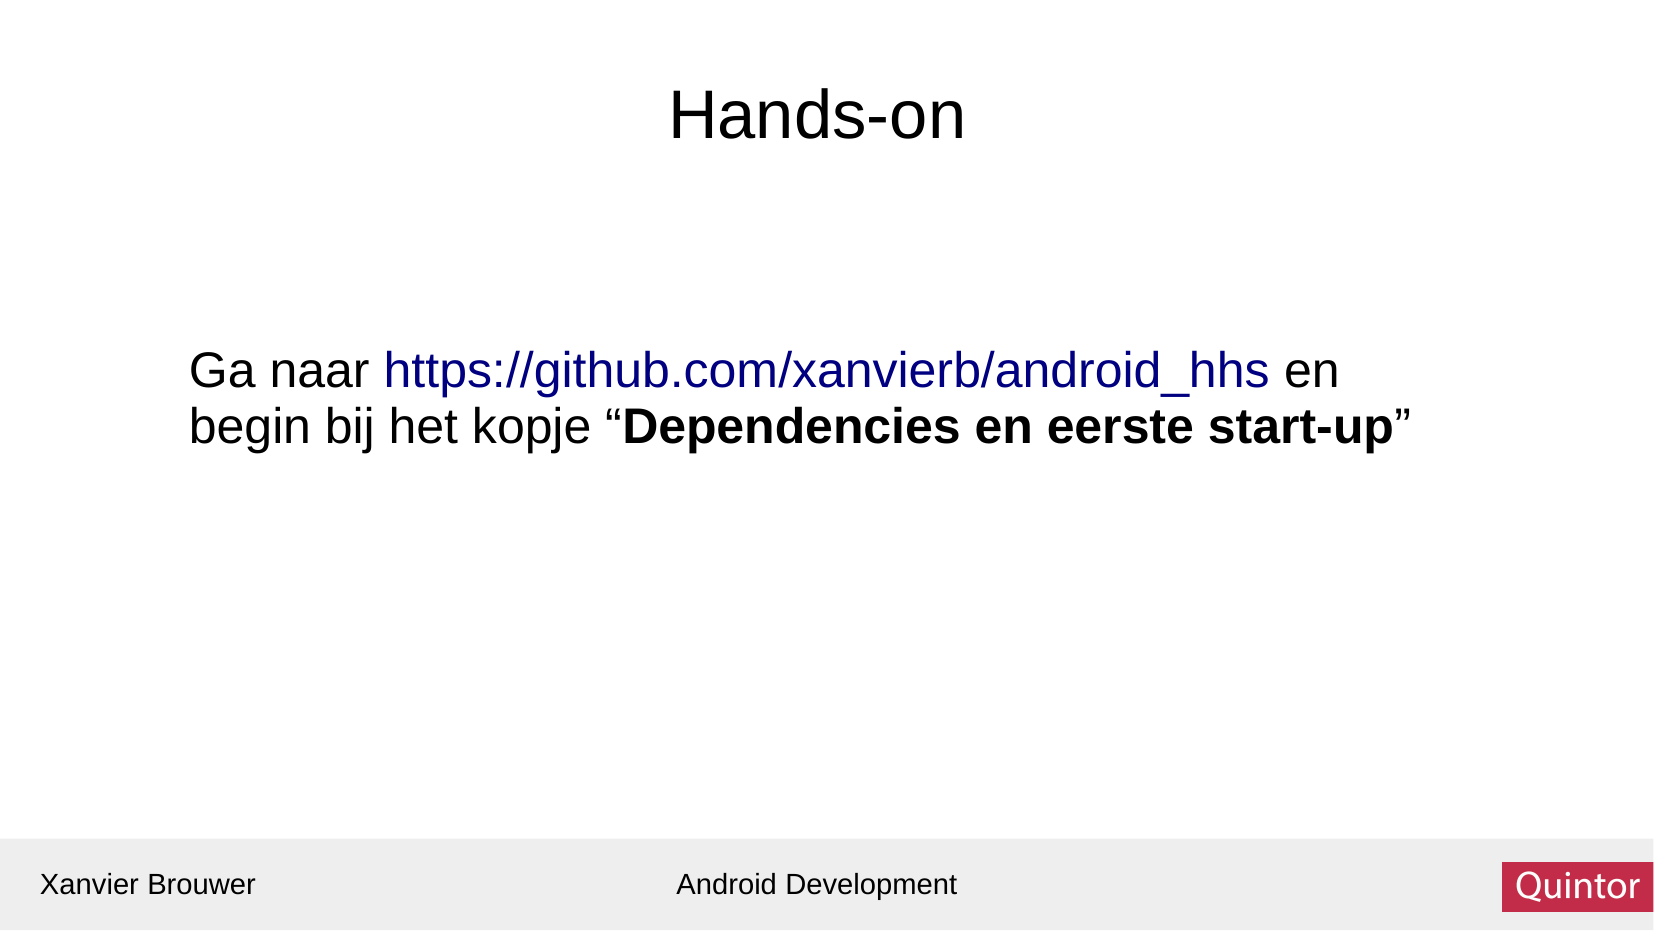

# Hands-on
Ga naar https://github.com/xanvierb/android_hhs en begin bij het kopje “Dependencies en eerste start-up”